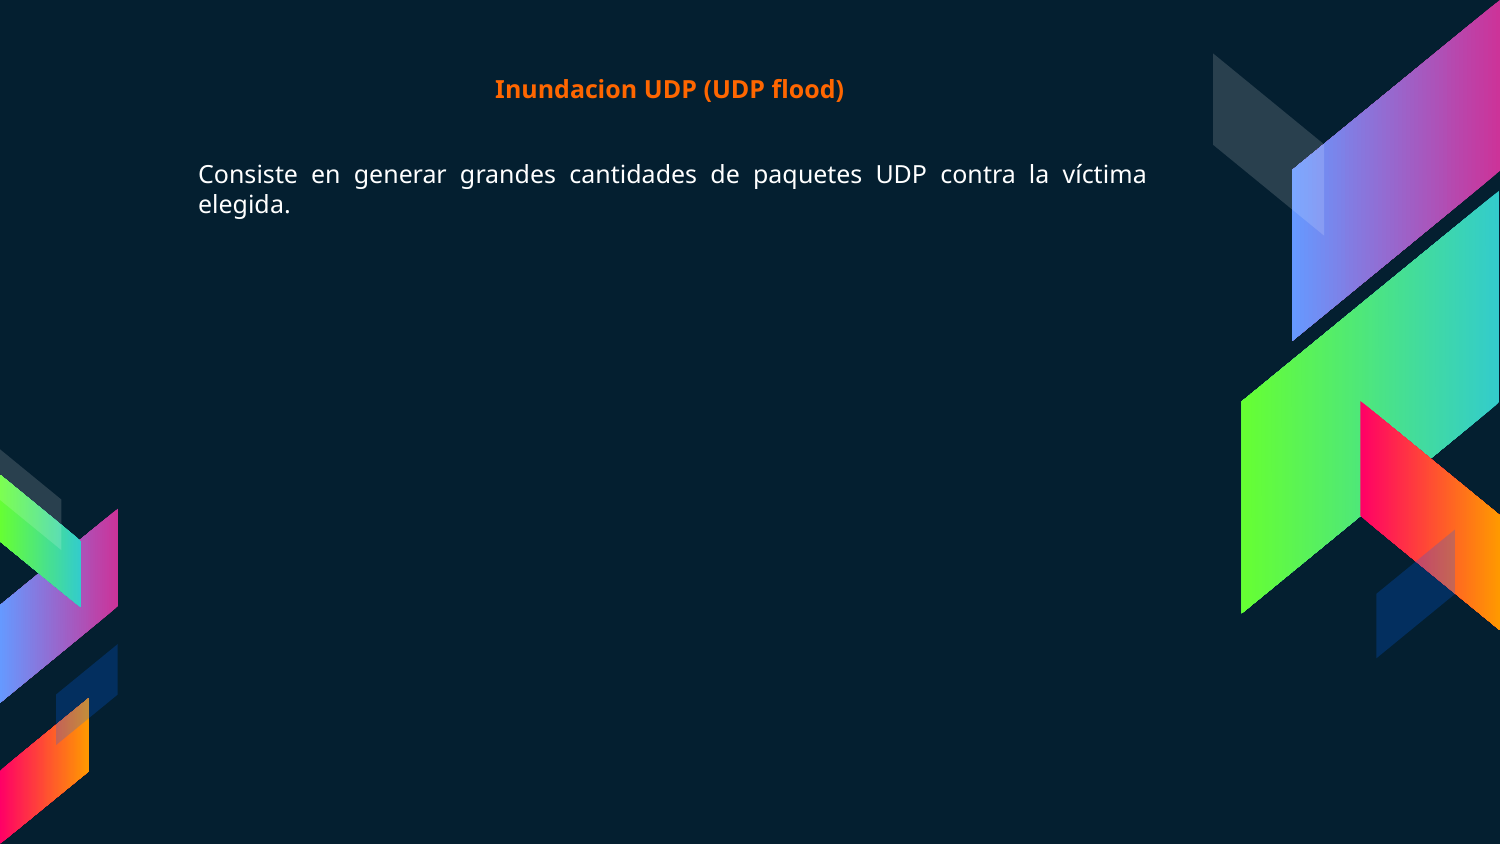

# Inundacion UDP (UDP flood)
Consiste en generar grandes cantidades de paquetes UDP contra la víctima elegida.